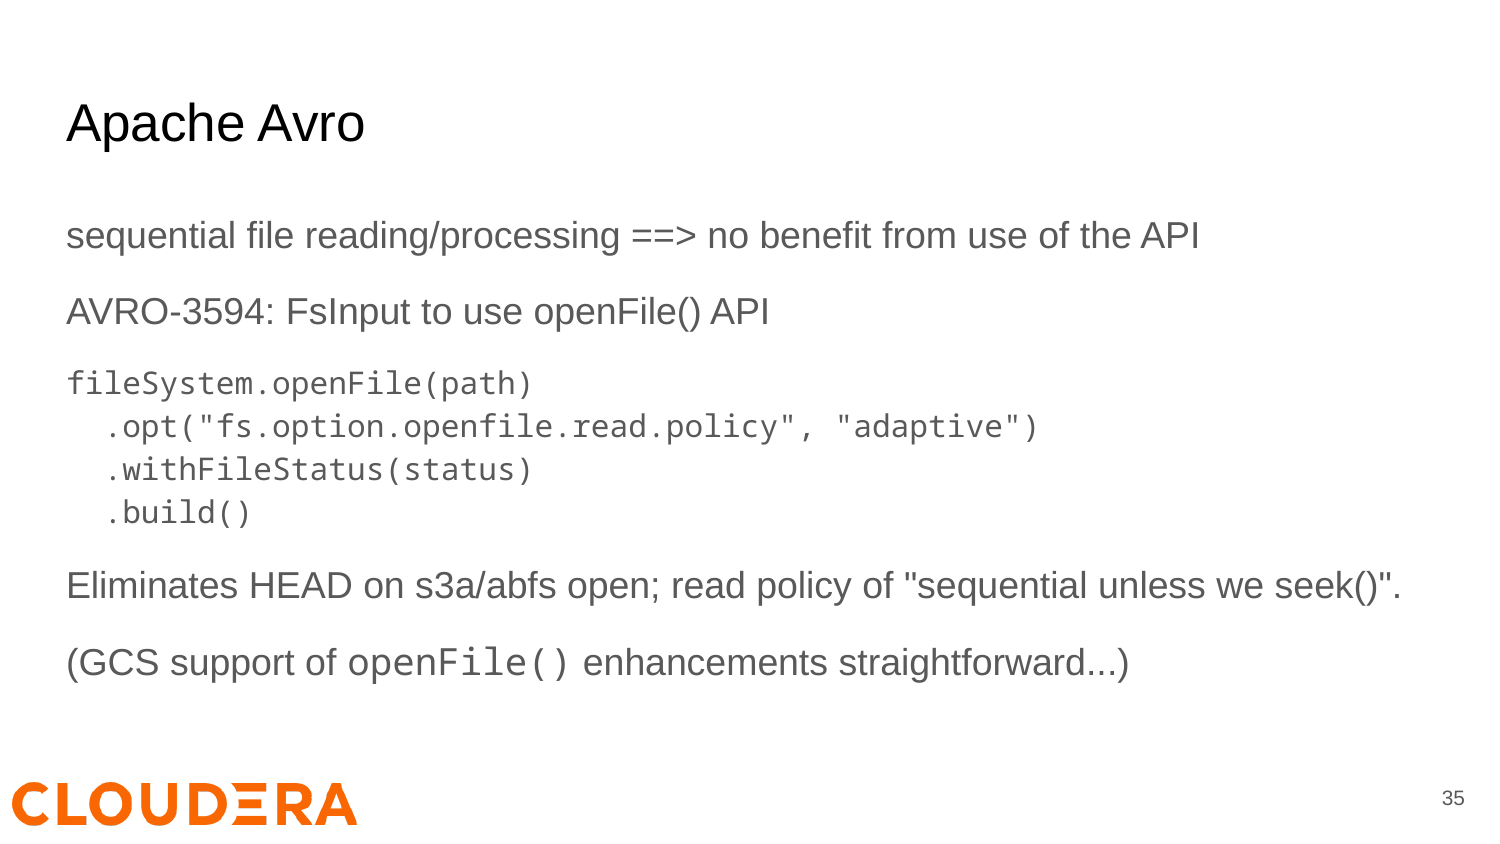

# Apache Avro
sequential file reading/processing ==> no benefit from use of the API
AVRO-3594: FsInput to use openFile() API
fileSystem.openFile(path)
 .opt("fs.option.openfile.read.policy", "adaptive")
 .withFileStatus(status)
 .build()
Eliminates HEAD on s3a/abfs open; read policy of "sequential unless we seek()".
(GCS support of openFile() enhancements straightforward...)